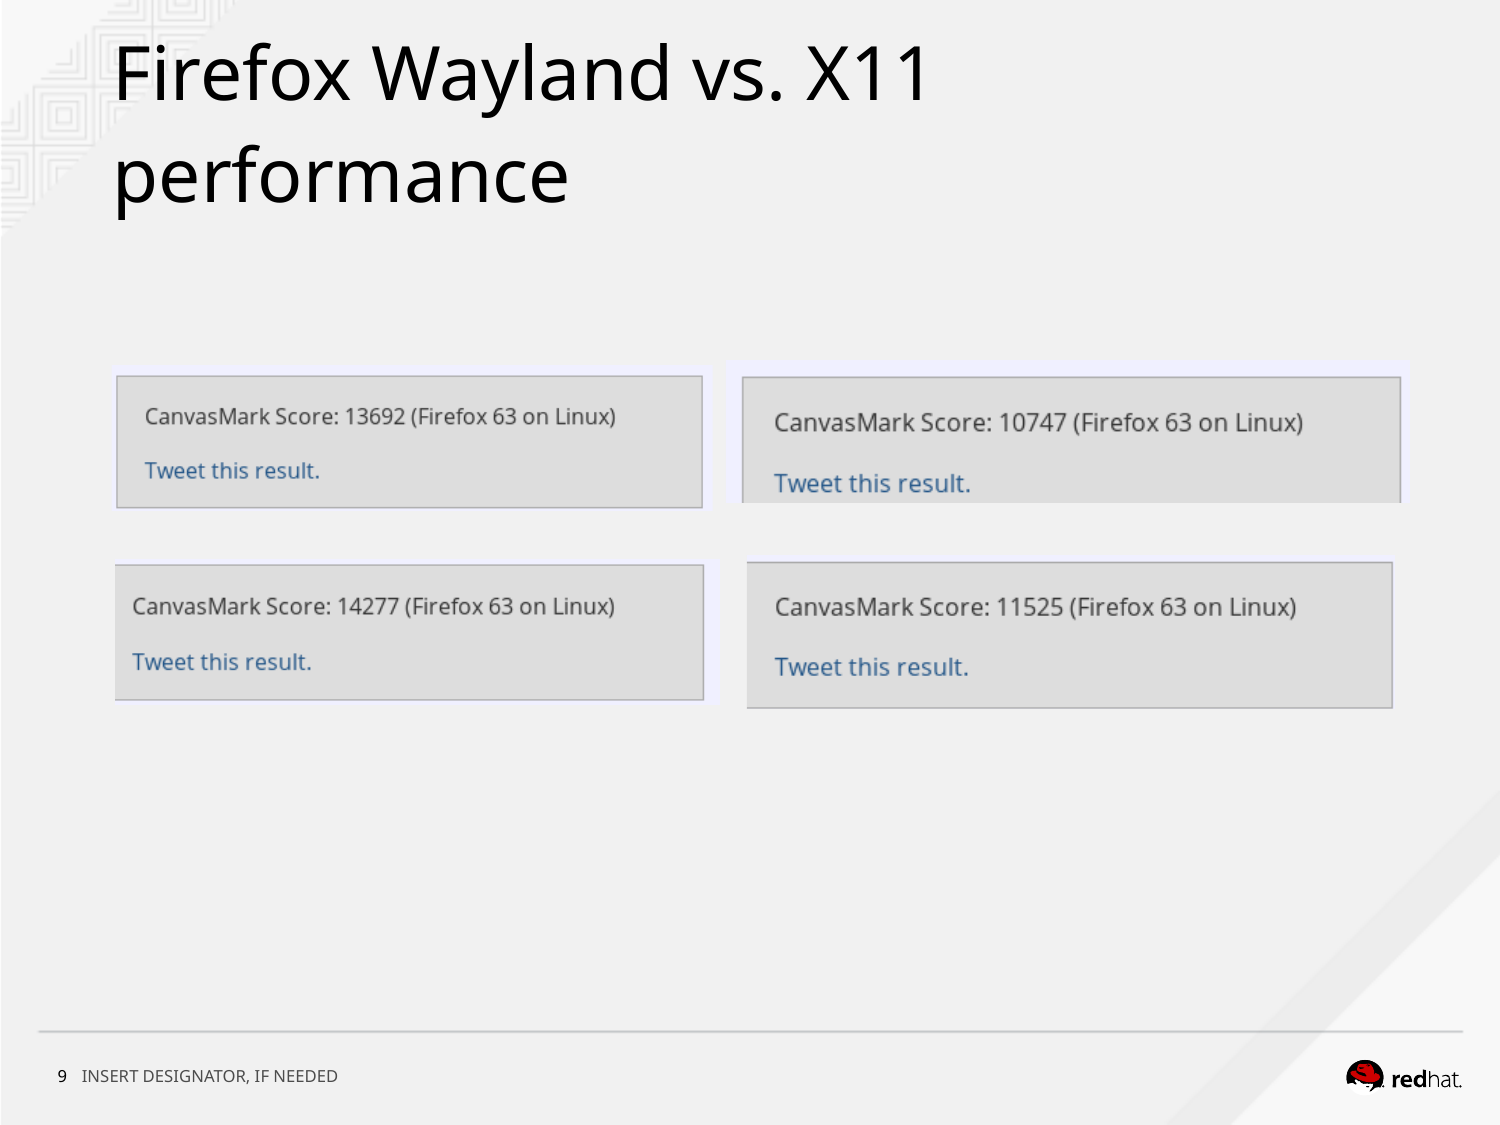

# Firefox Wayland vs. X11 performance
9
INSERT DESIGNATOR, IF NEEDED